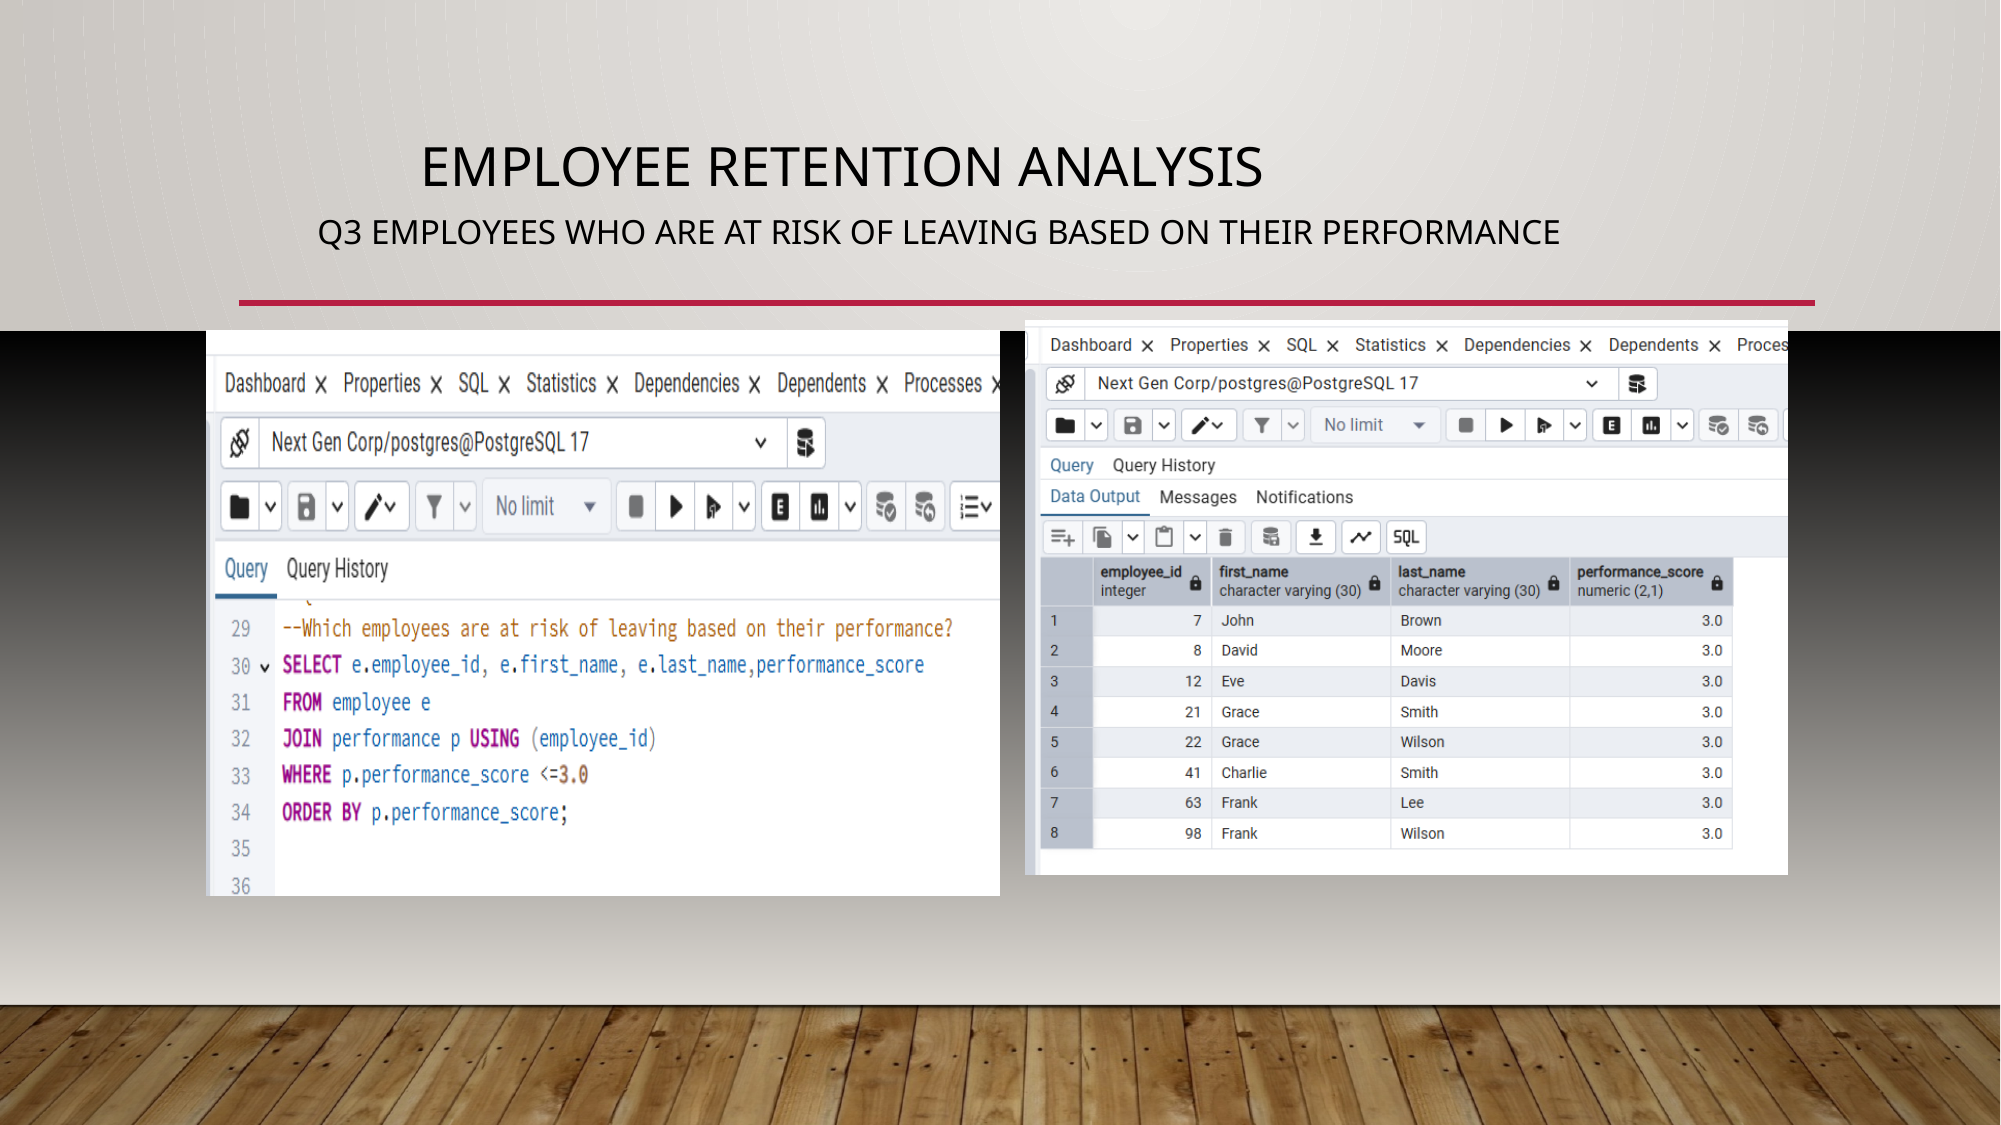

# Employee Retention Analysis q3 Employees who are at risk of leaving based on their performance